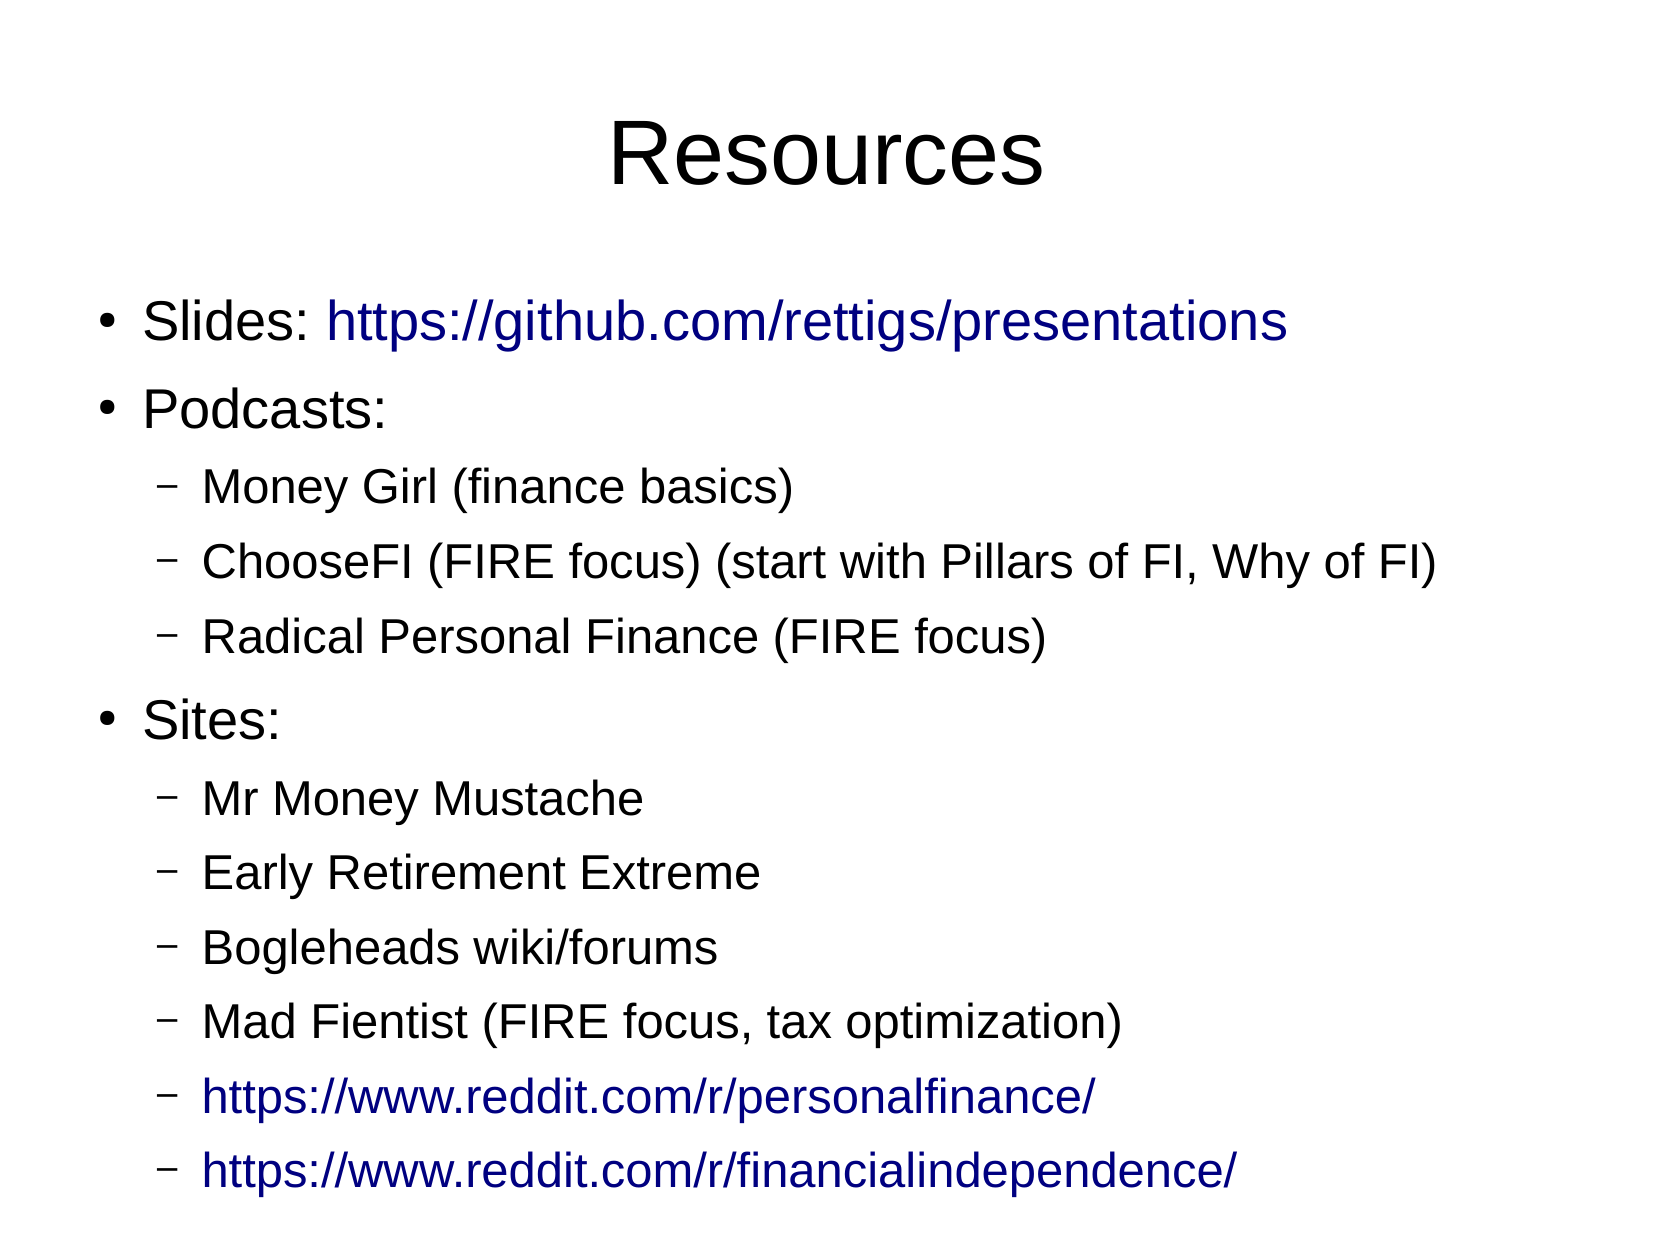

# Resources
Slides: https://github.com/rettigs/presentations
Podcasts:
Money Girl (finance basics)
ChooseFI (FIRE focus) (start with Pillars of FI, Why of FI)
Radical Personal Finance (FIRE focus)
Sites:
Mr Money Mustache
Early Retirement Extreme
Bogleheads wiki/forums
Mad Fientist (FIRE focus, tax optimization)
https://www.reddit.com/r/personalfinance/
https://www.reddit.com/r/financialindependence/